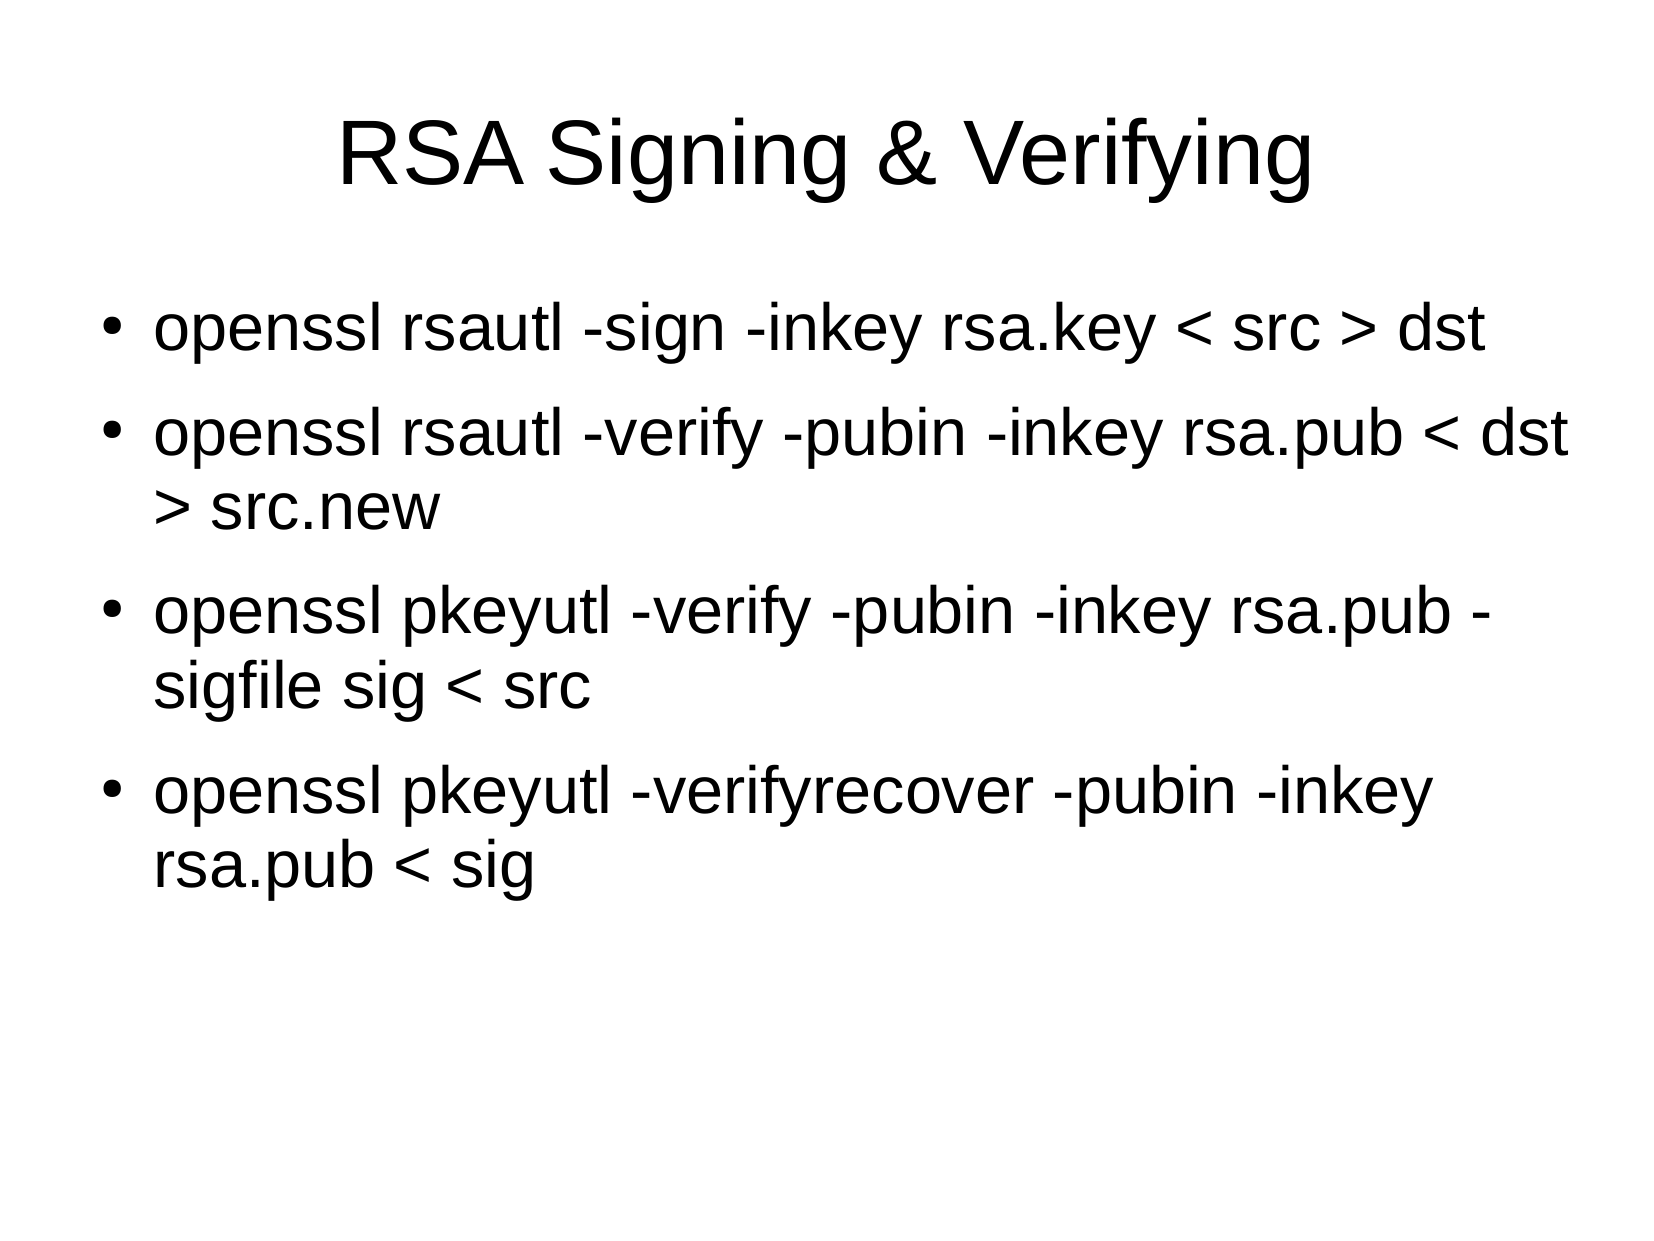

# RSA Signing & Verifying
openssl rsautl -sign -inkey rsa.key < src > dst
openssl rsautl -verify -pubin -inkey rsa.pub < dst > src.new
openssl pkeyutl -verify -pubin -inkey rsa.pub -sigfile sig < src
openssl pkeyutl -verifyrecover -pubin -inkey rsa.pub < sig